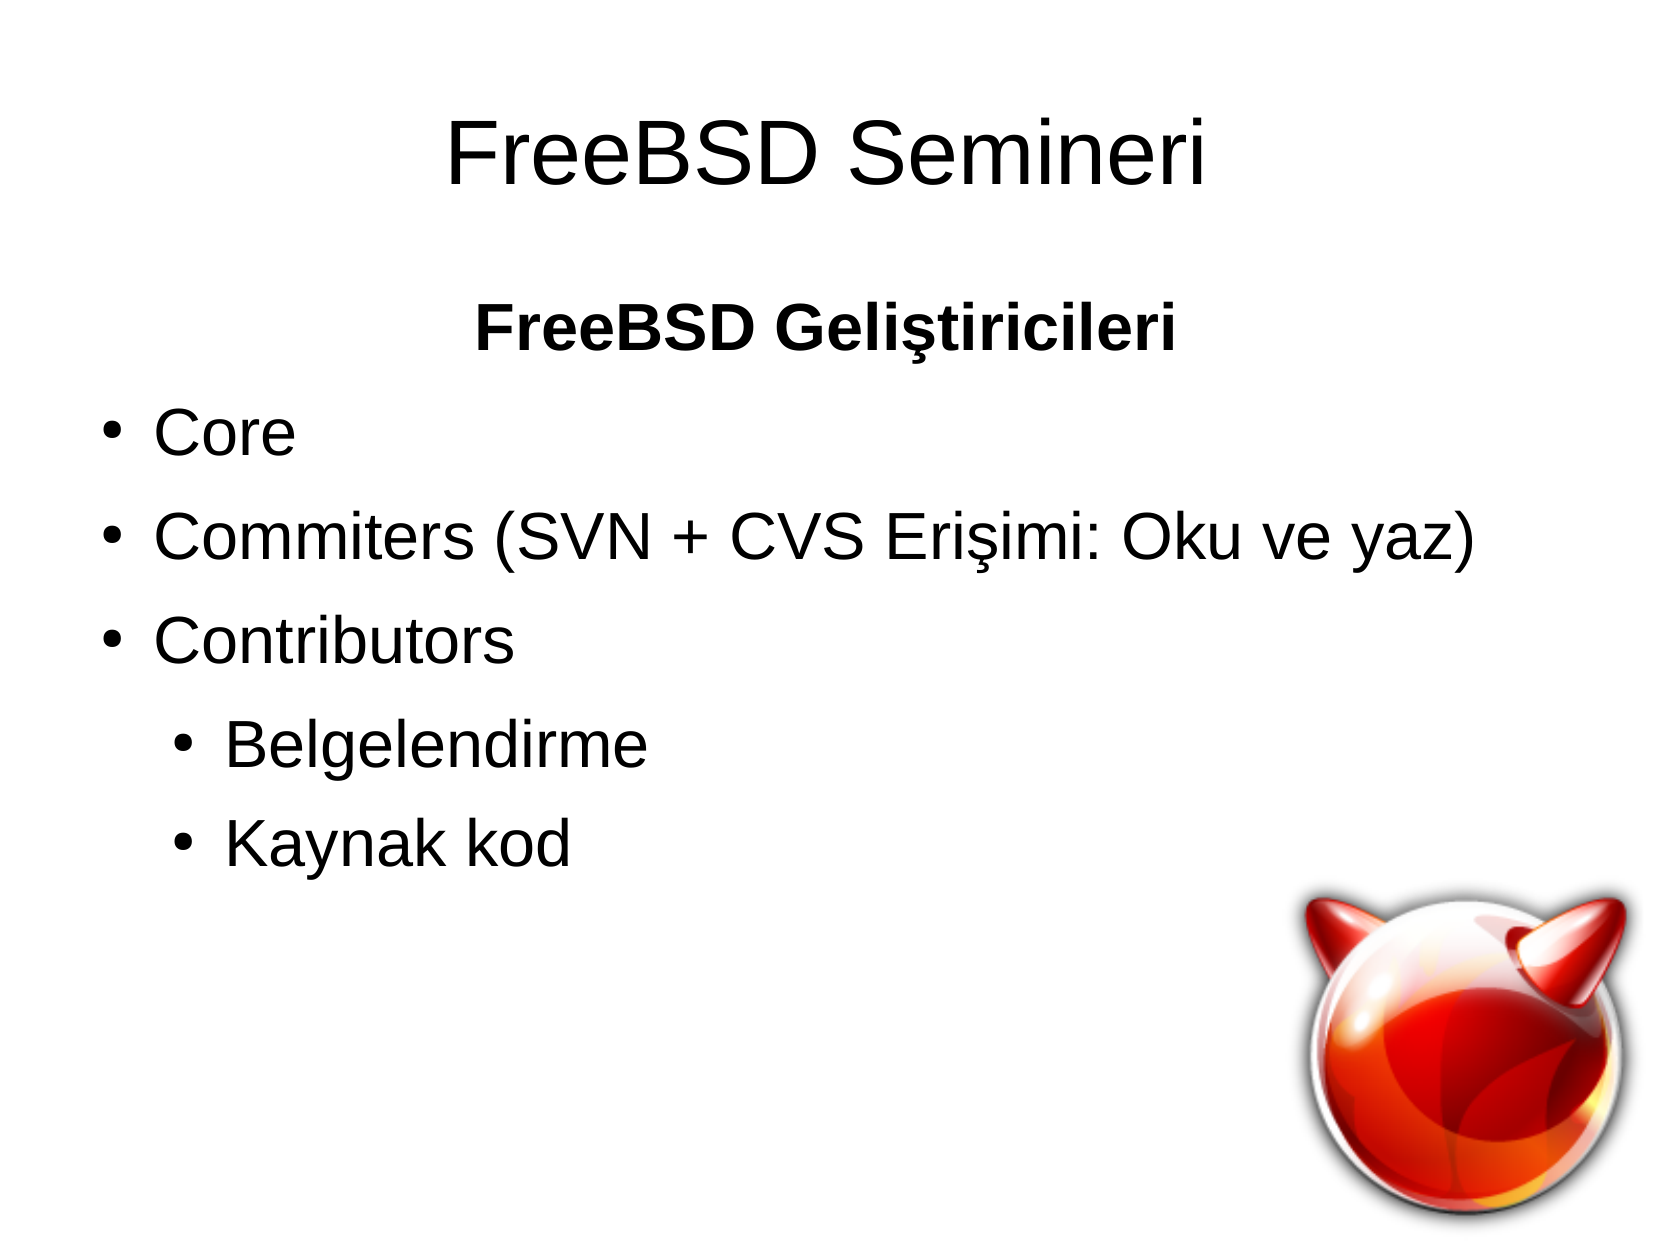

# FreeBSD Semineri
FreeBSD Geliştiricileri
Core
Commiters (SVN + CVS Erişimi: Oku ve yaz)
Contributors
Belgelendirme
Kaynak kod